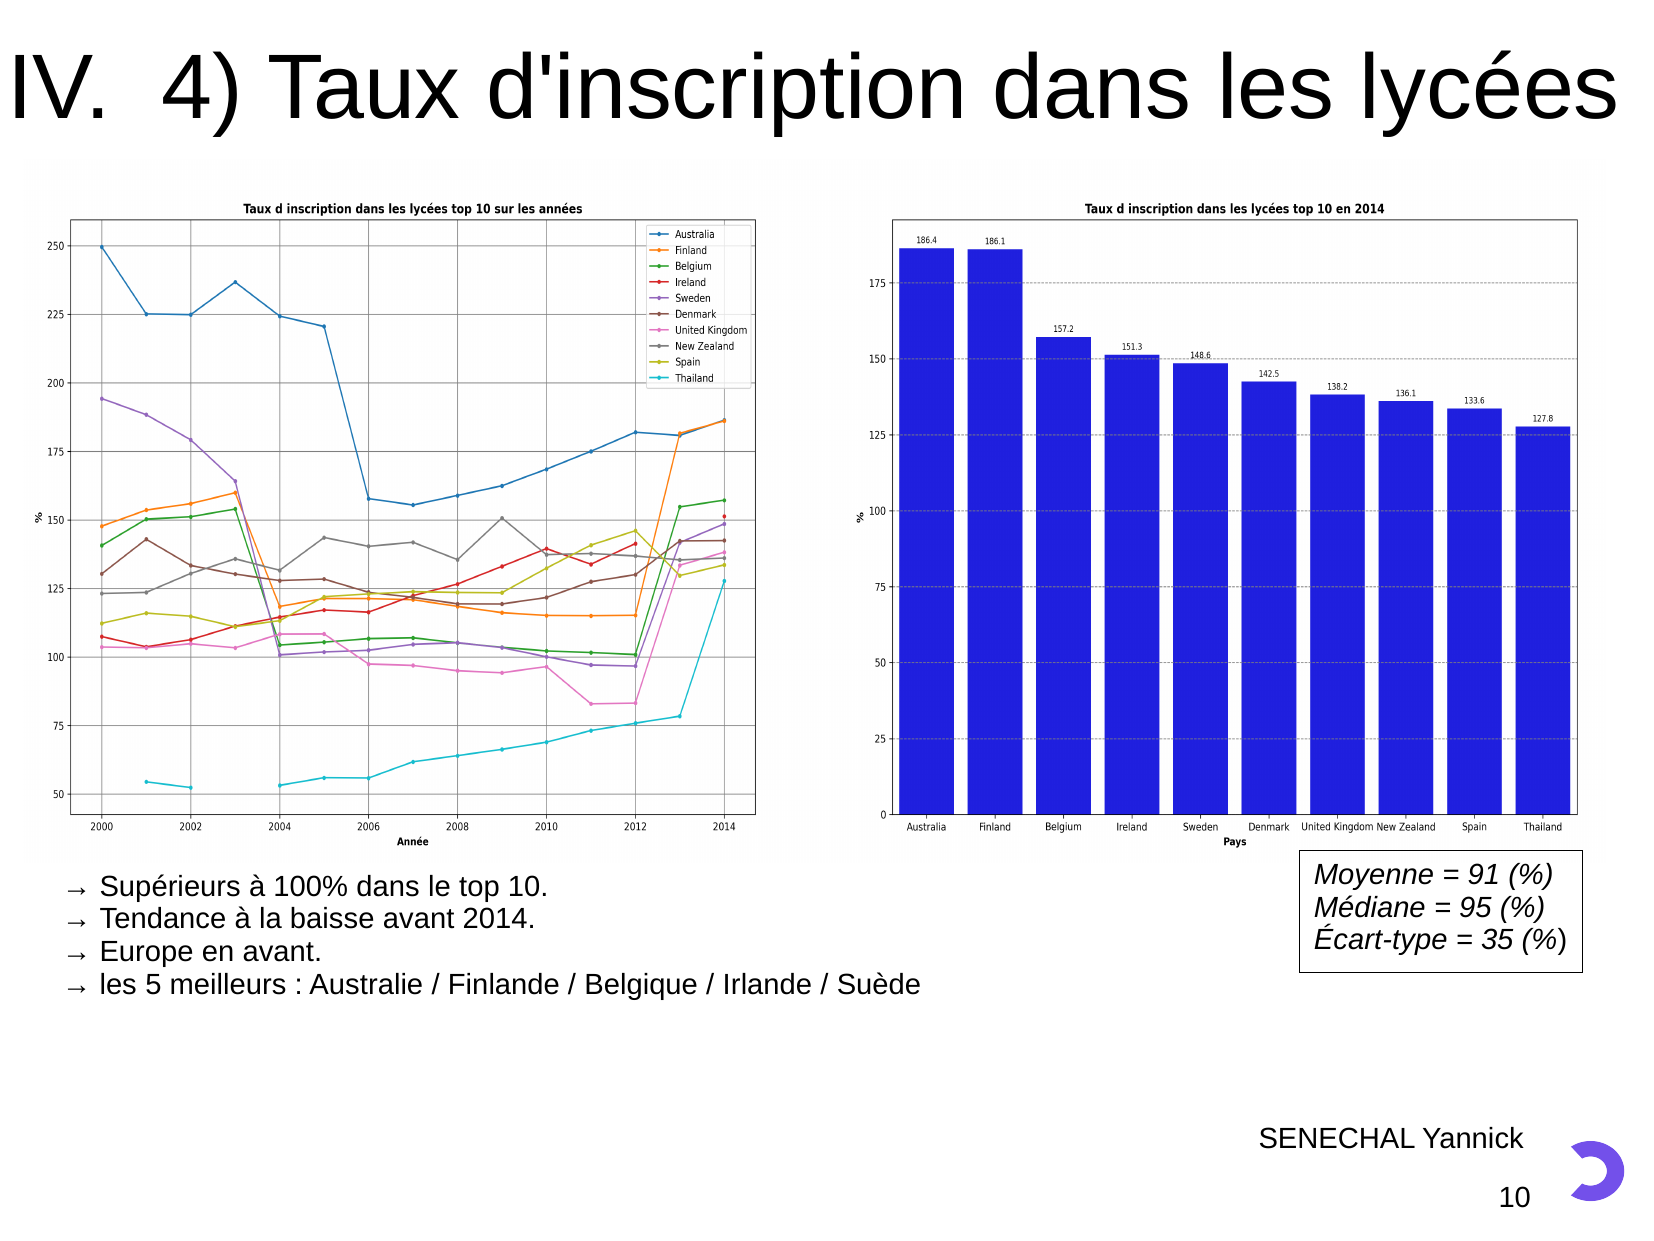

# IV. 4) Taux d'inscription dans les lycées
Moyenne = 91 (%)
Médiane = 95 (%)
Écart-type = 35 (%)
→ Supérieurs à 100% dans le top 10.
→ Tendance à la baisse avant 2014.
→ Europe en avant.
→ les 5 meilleurs : Australie / Finlande / Belgique / Irlande / Suède
SENECHAL Yannick
10